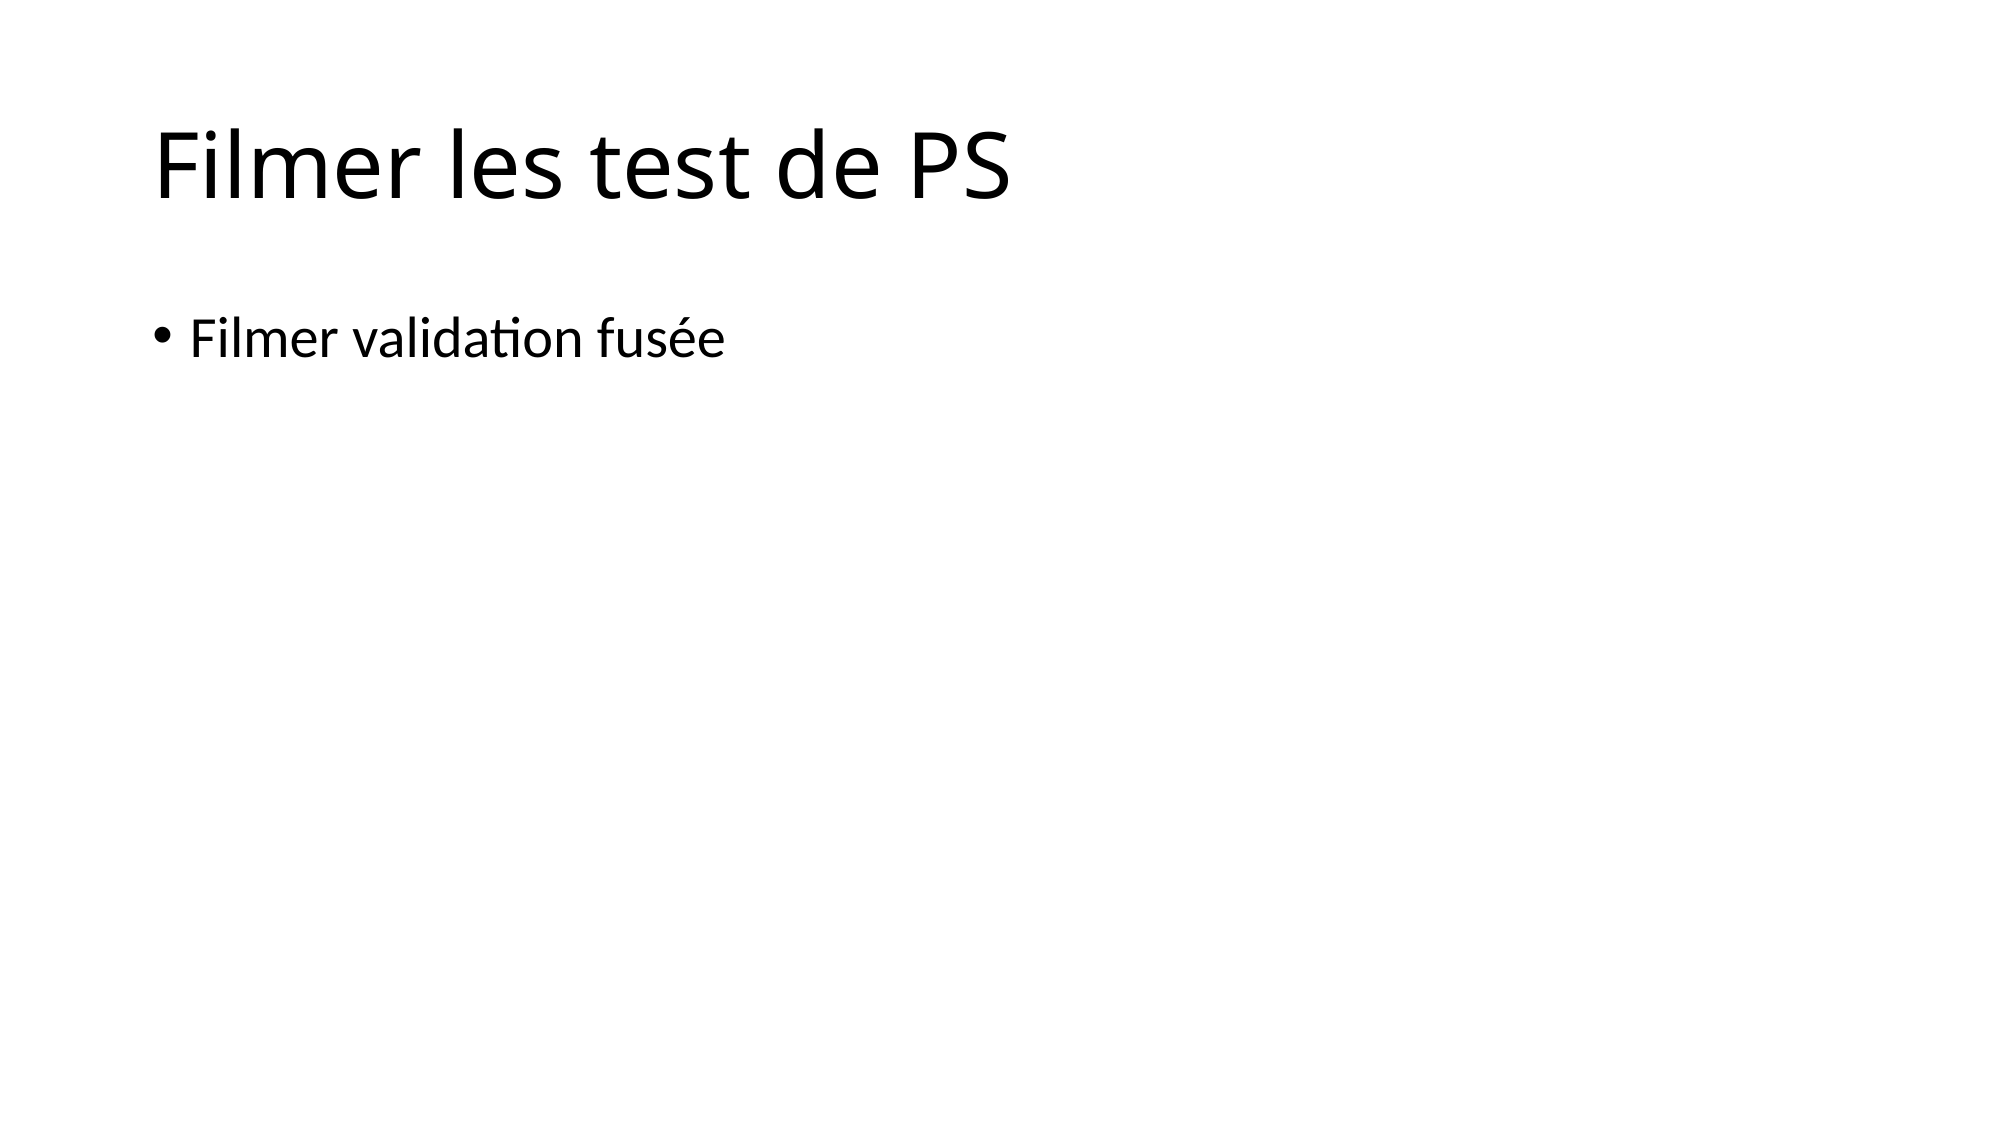

# Filmer les test de PS
Filmer validation fusée